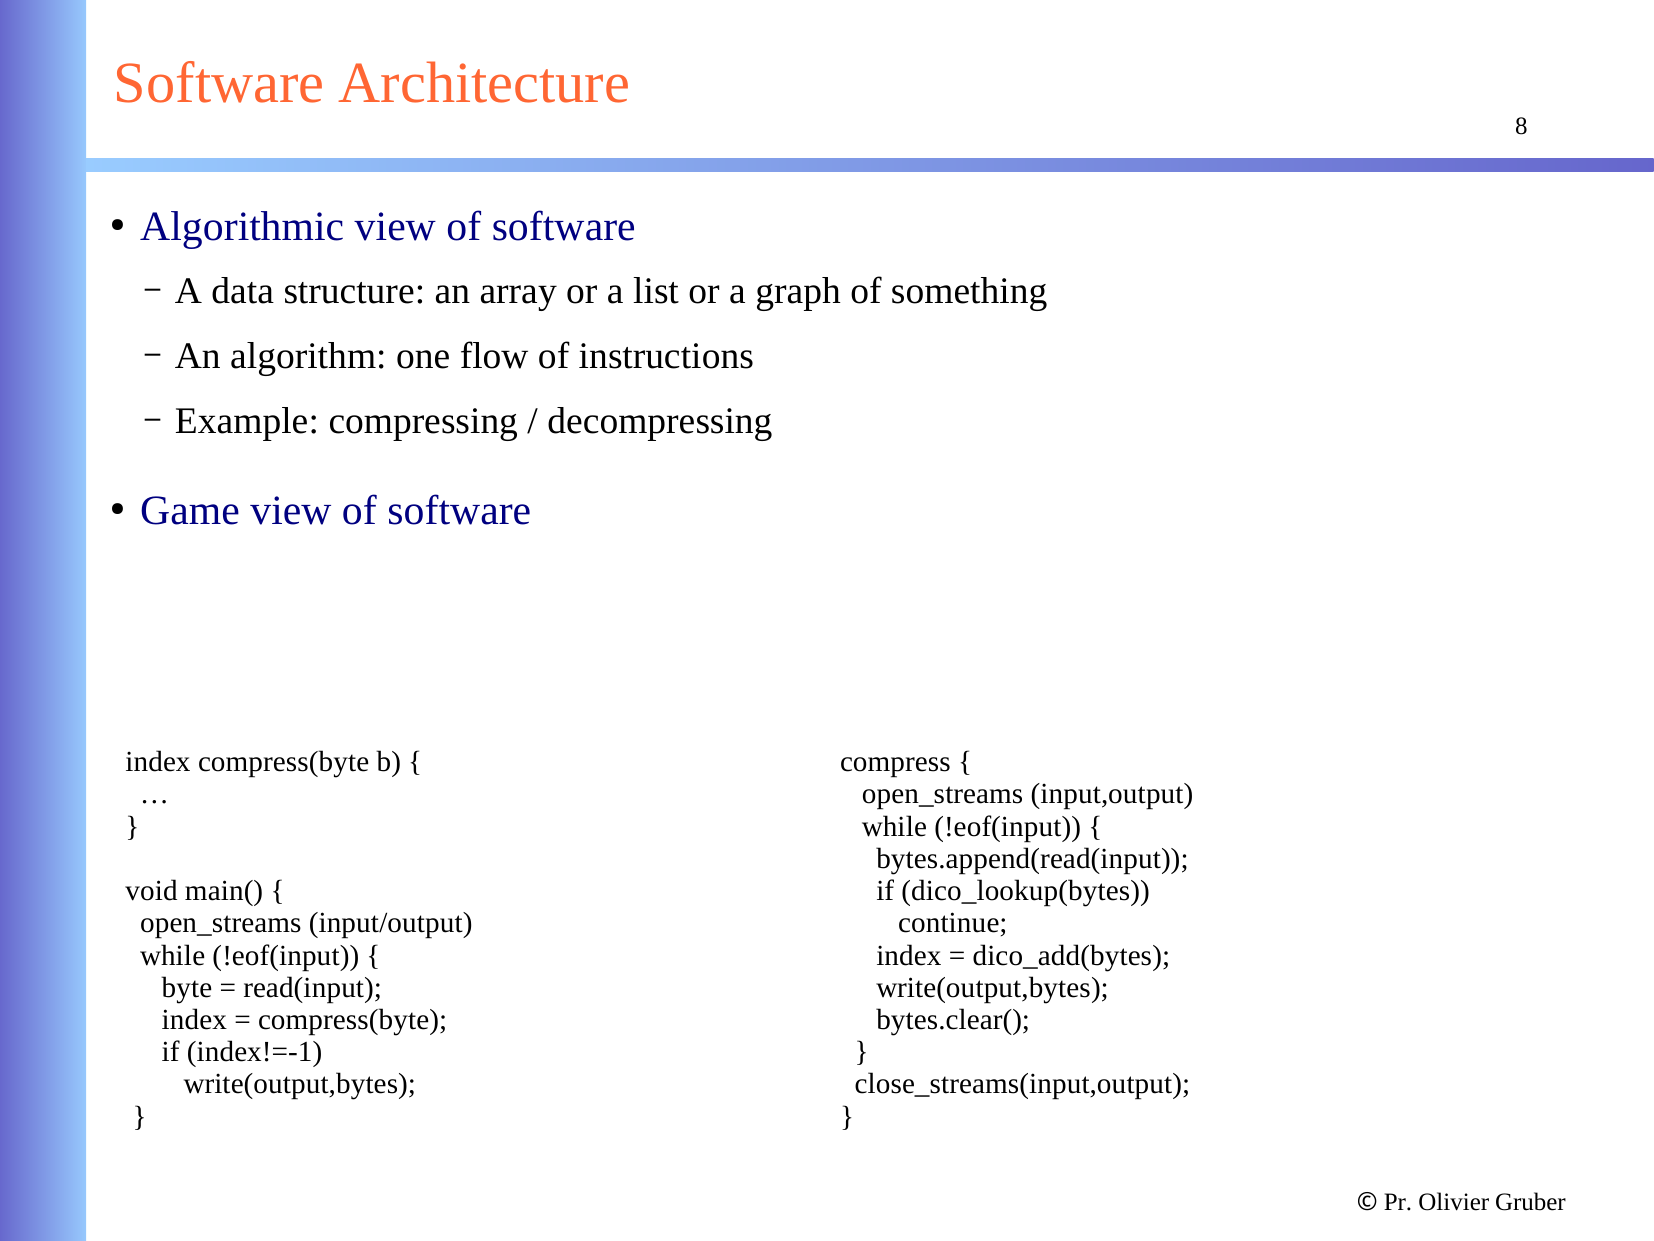

# Software Architecture
Algorithmic view of software
A data structure: an array or a list or a graph of something
An algorithm: one flow of instructions
Example: compressing / decompressing
Game view of software
index compress(byte b) {
 …
}
void main() {
 open_streams (input/output)
 while (!eof(input)) {
 byte = read(input);
 index = compress(byte);
 if (index!=-1)
 write(output,bytes);
 }
compress {
 open_streams (input,output)
 while (!eof(input)) {
 bytes.append(read(input));
 if (dico_lookup(bytes))
 continue;
 index = dico_add(bytes);
 write(output,bytes);
 bytes.clear();
 }
 close_streams(input,output);
}